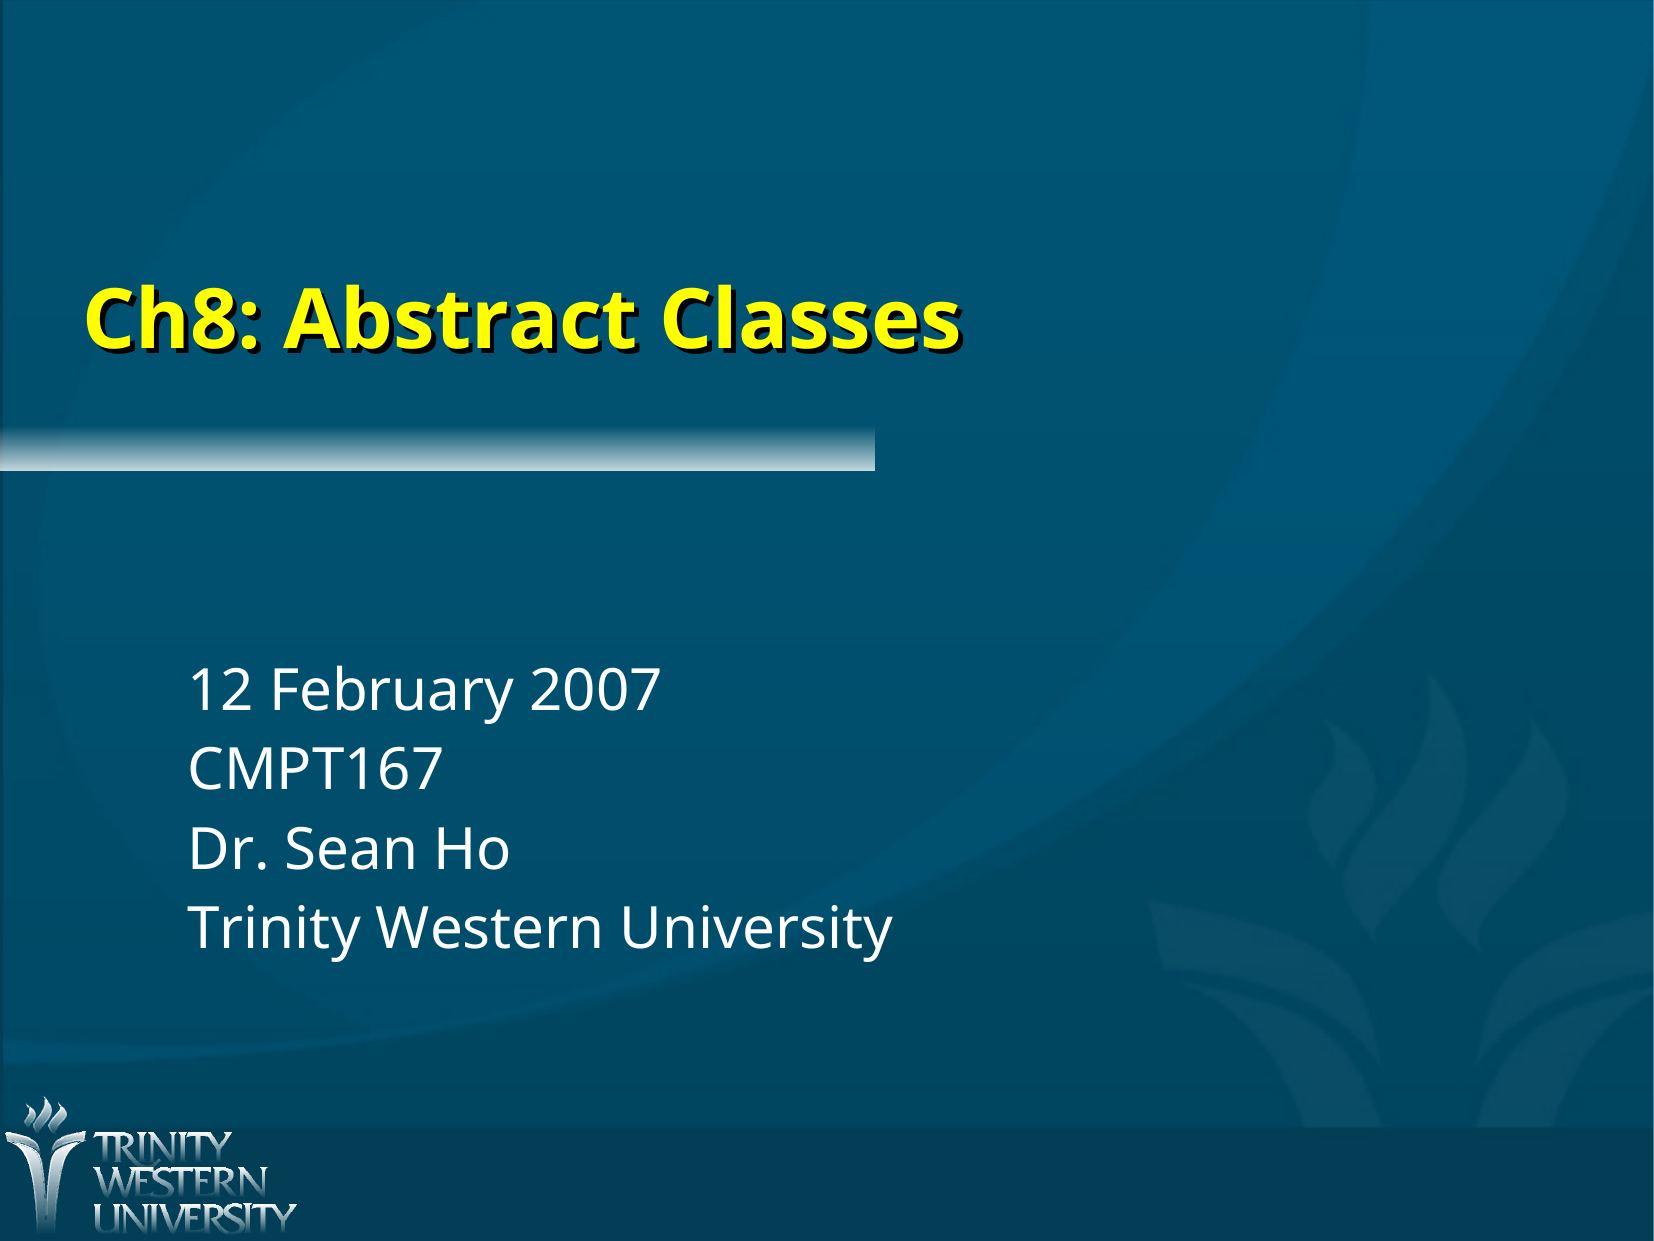

# Ch8: Abstract Classes
12 February 2007
CMPT167
Dr. Sean Ho
Trinity Western University